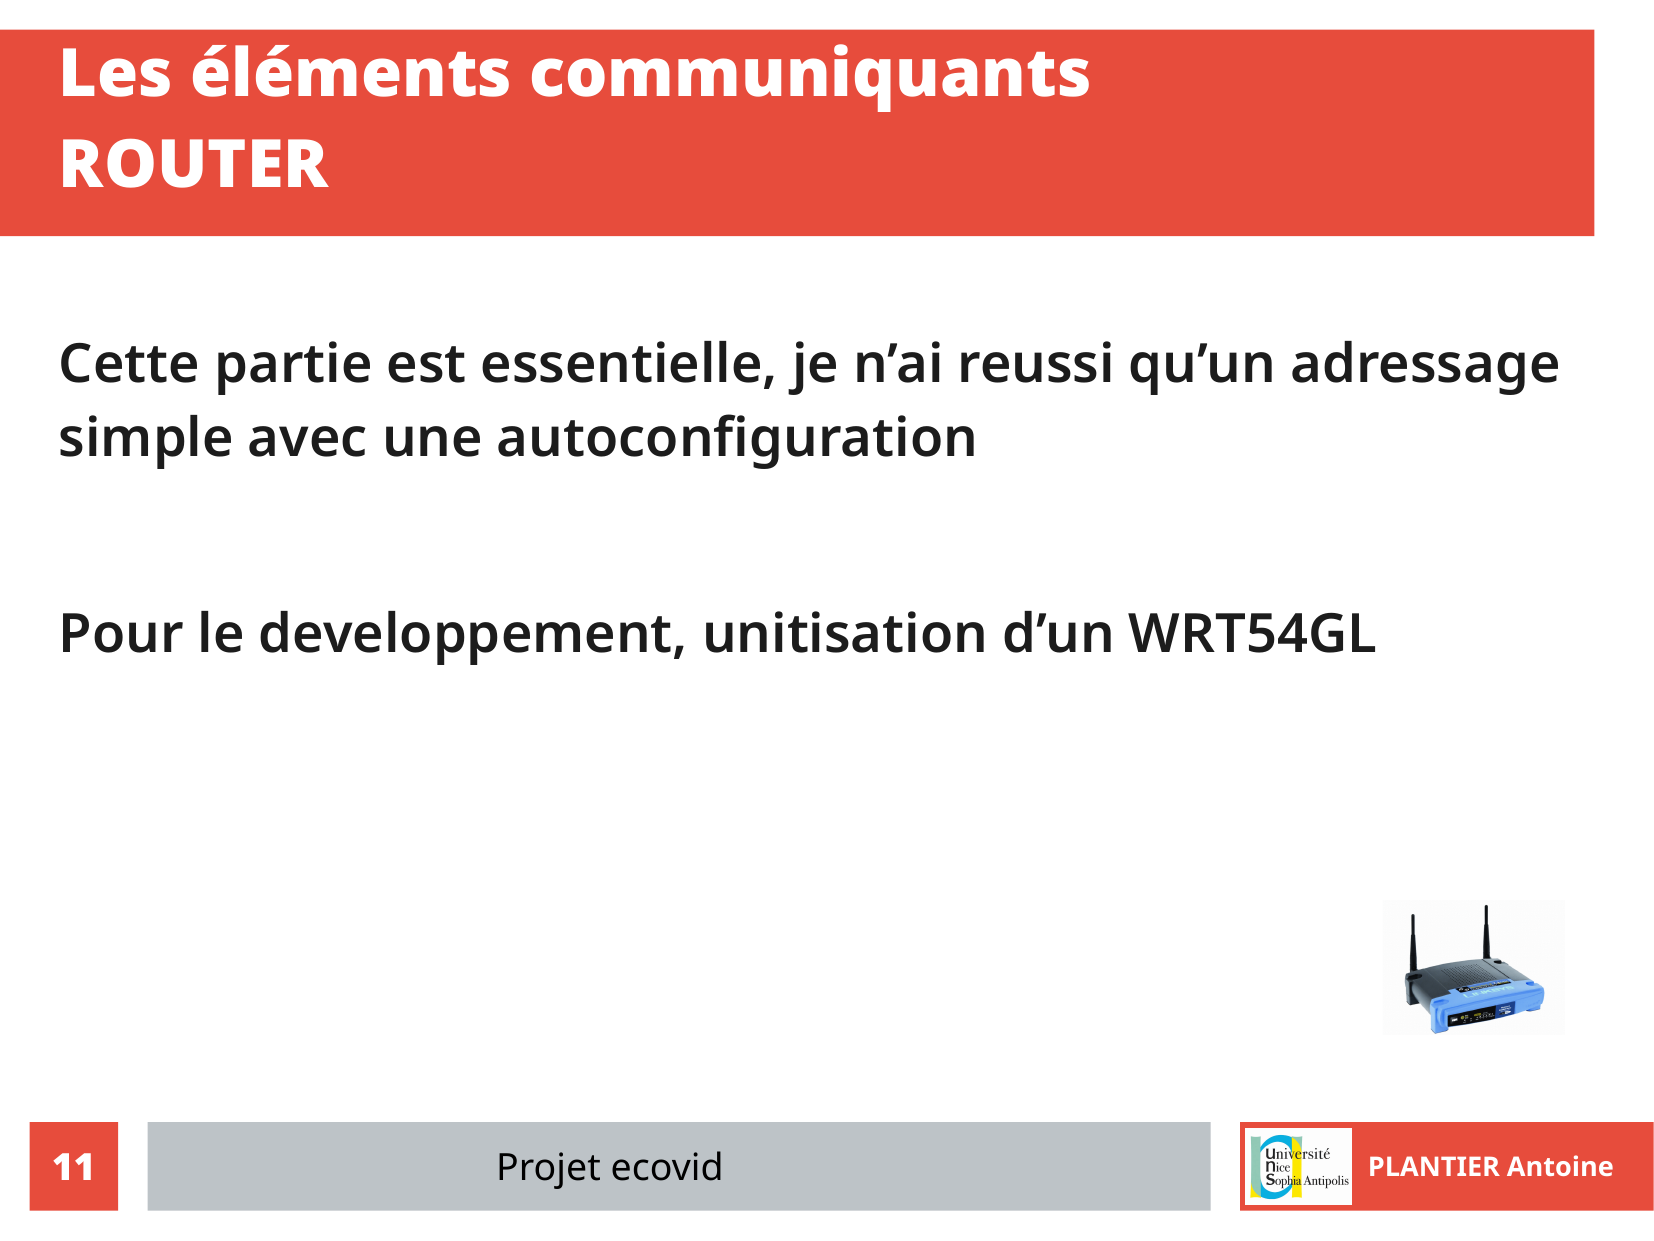

# Les éléments communiquants ROUTER
Cette partie est essentielle, je n’ai reussi qu’un adressage simple avec une autoconfiguration
Pour le developpement, unitisation d’un WRT54GL
11